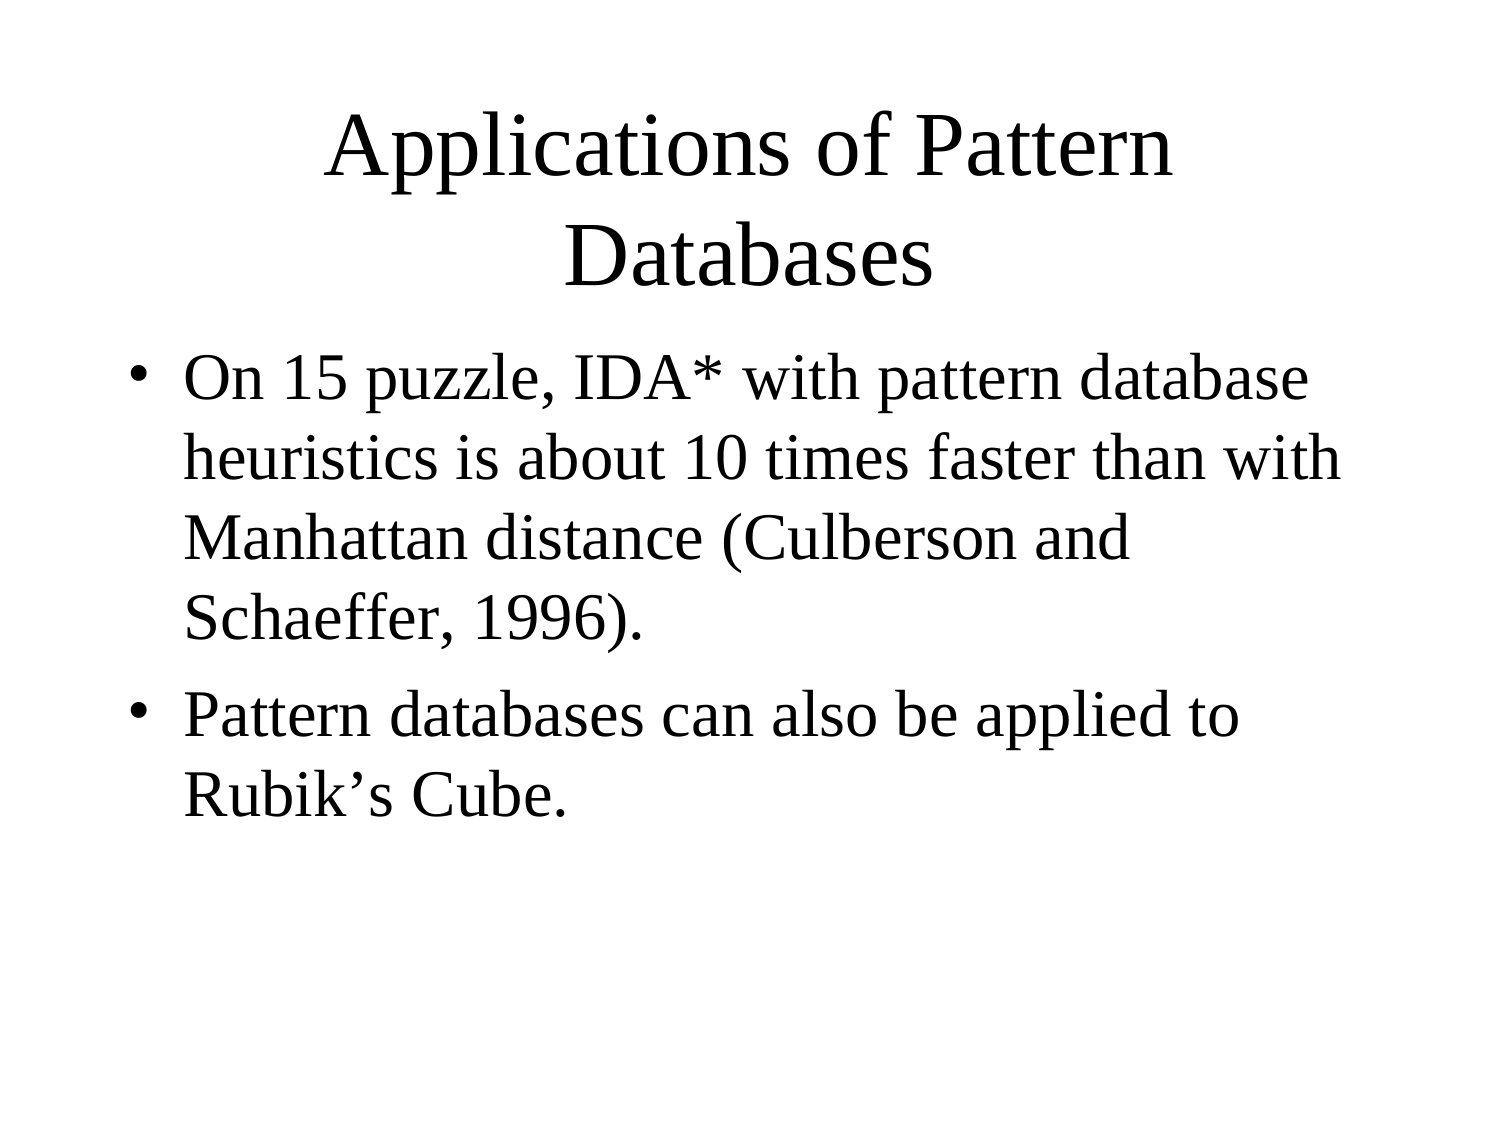

# Applications of Pattern Databases
On 15 puzzle, IDA* with pattern database heuristics is about 10 times faster than with Manhattan distance (Culberson and Schaeffer, 1996).
Pattern databases can also be applied to Rubik’s Cube.